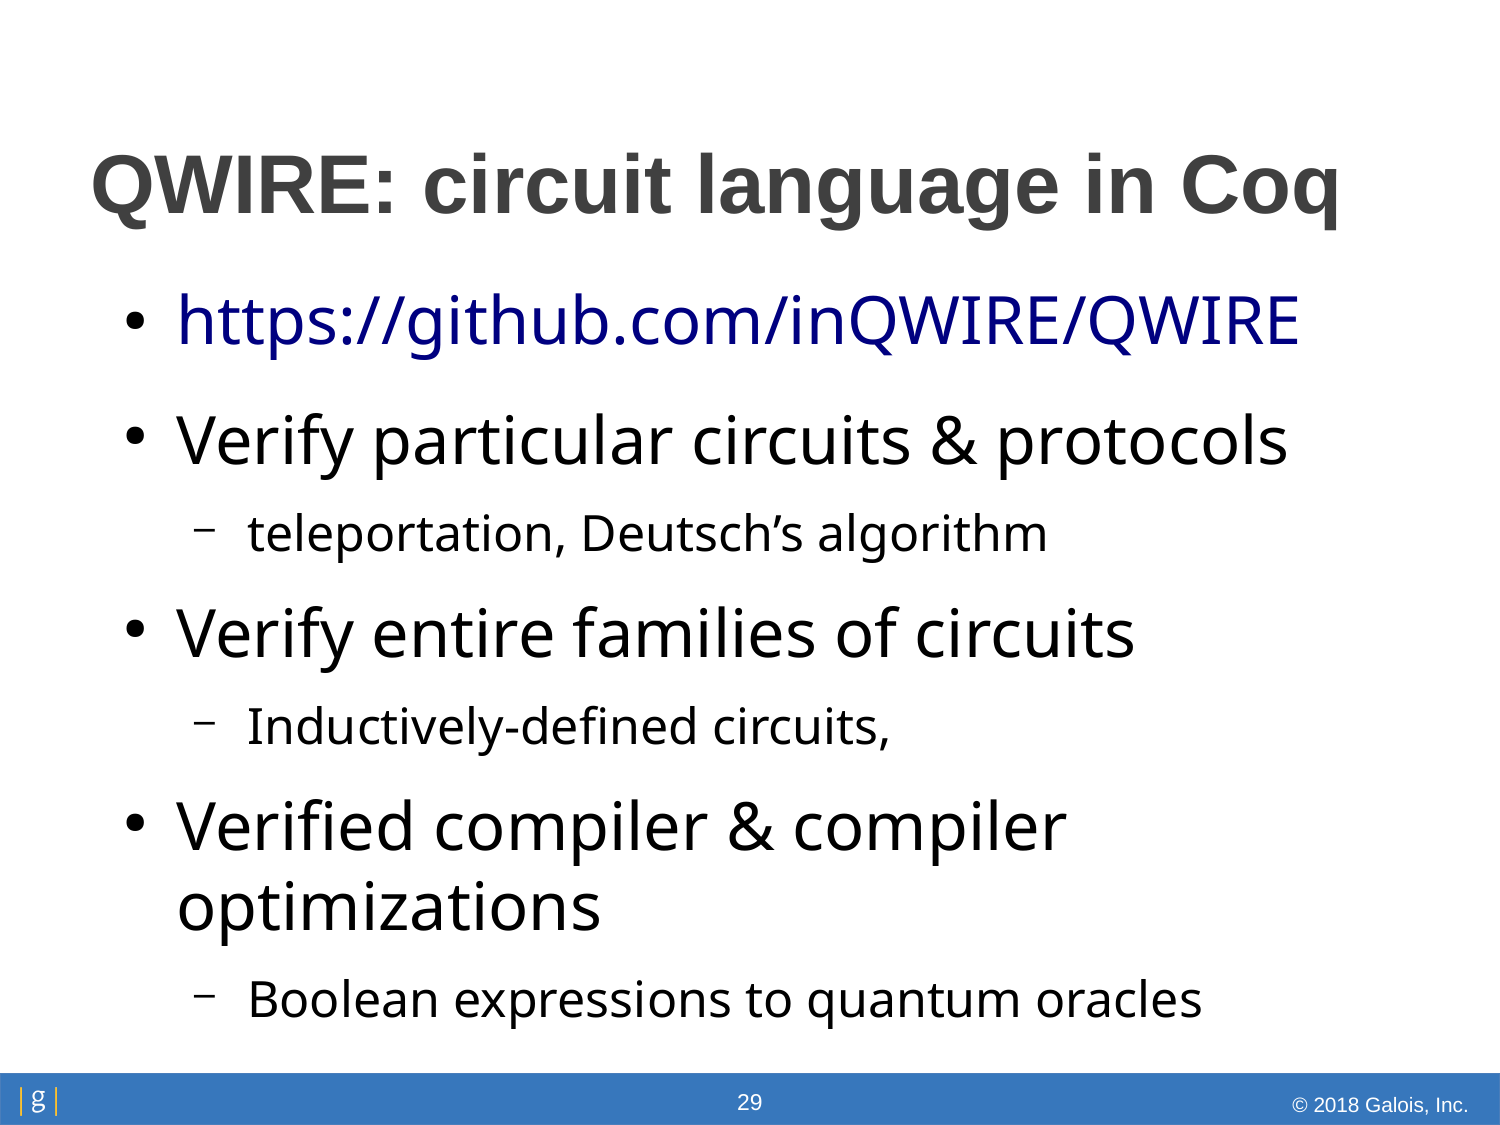

# QWIRE: circuit language in Coq
https://github.com/inQWIRE/QWIRE
Verify particular circuits & protocols
teleportation, Deutsch’s algorithm
Verify entire families of circuits
Inductively-defined circuits,
Verified compiler & compiler optimizations
Boolean expressions to quantum oracles